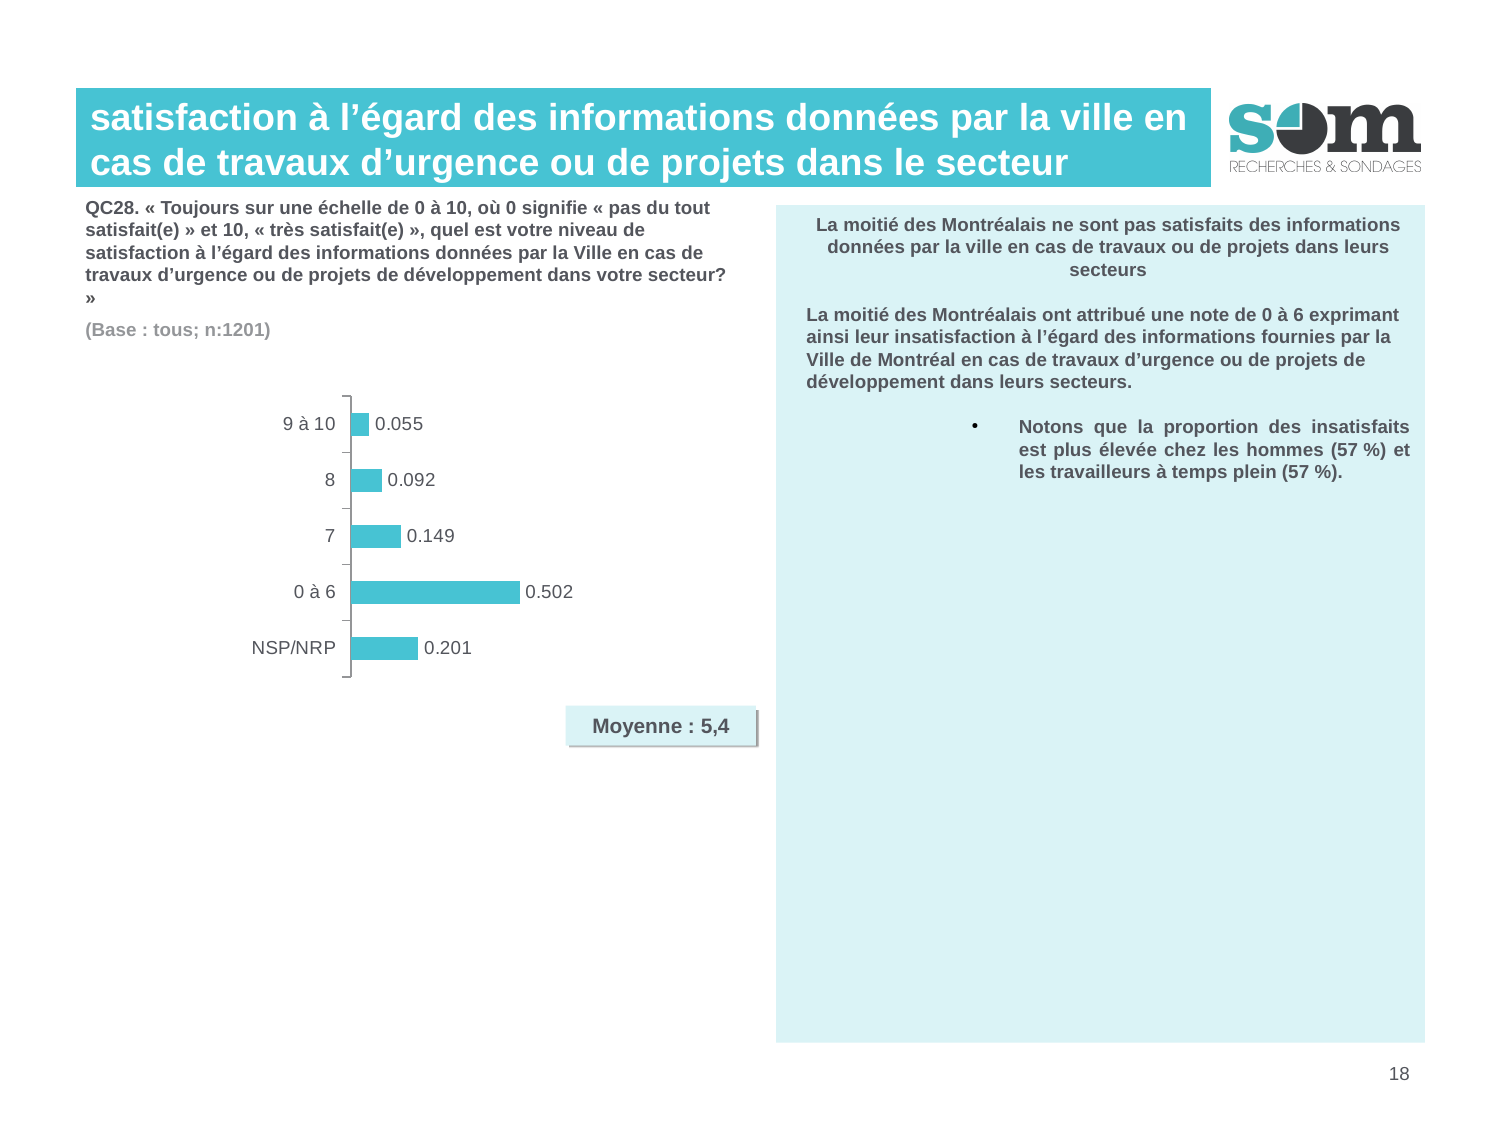

satisfaction à l’égard des informations données par la ville en cas de travaux d’urgence ou de projets dans le secteur
QC28. « Toujours sur une échelle de 0 à 10, où 0 signifie « pas du tout satisfait(e) » et 10, « très satisfait(e) », quel est votre niveau de satisfaction à l’égard des informations données par la Ville en cas de travaux d’urgence ou de projets de développement dans votre secteur? »
(Base : tous; n:1201)
# La moitié des Montréalais ne sont pas satisfaits des informations données par la ville en cas de travaux ou de projets dans leurs secteurs
La moitié des Montréalais ont attribué une note de 0 à 6 exprimant ainsi leur insatisfaction à l’égard des informations fournies par la Ville de Montréal en cas de travaux d’urgence ou de projets de développement dans leurs secteurs.
Notons que la proportion des insatisfaits est plus élevée chez les hommes (57 %) et les travailleurs à temps plein (57 %).
### Chart
| Category | |
|---|---|
| NSP/NRP | 0.201 |
| 0 à 6 | 0.502 |
| 7 | 0.149 |
| 8 | 0.092 |
| 9 à 10 | 0.055 |Moyenne : 5,4